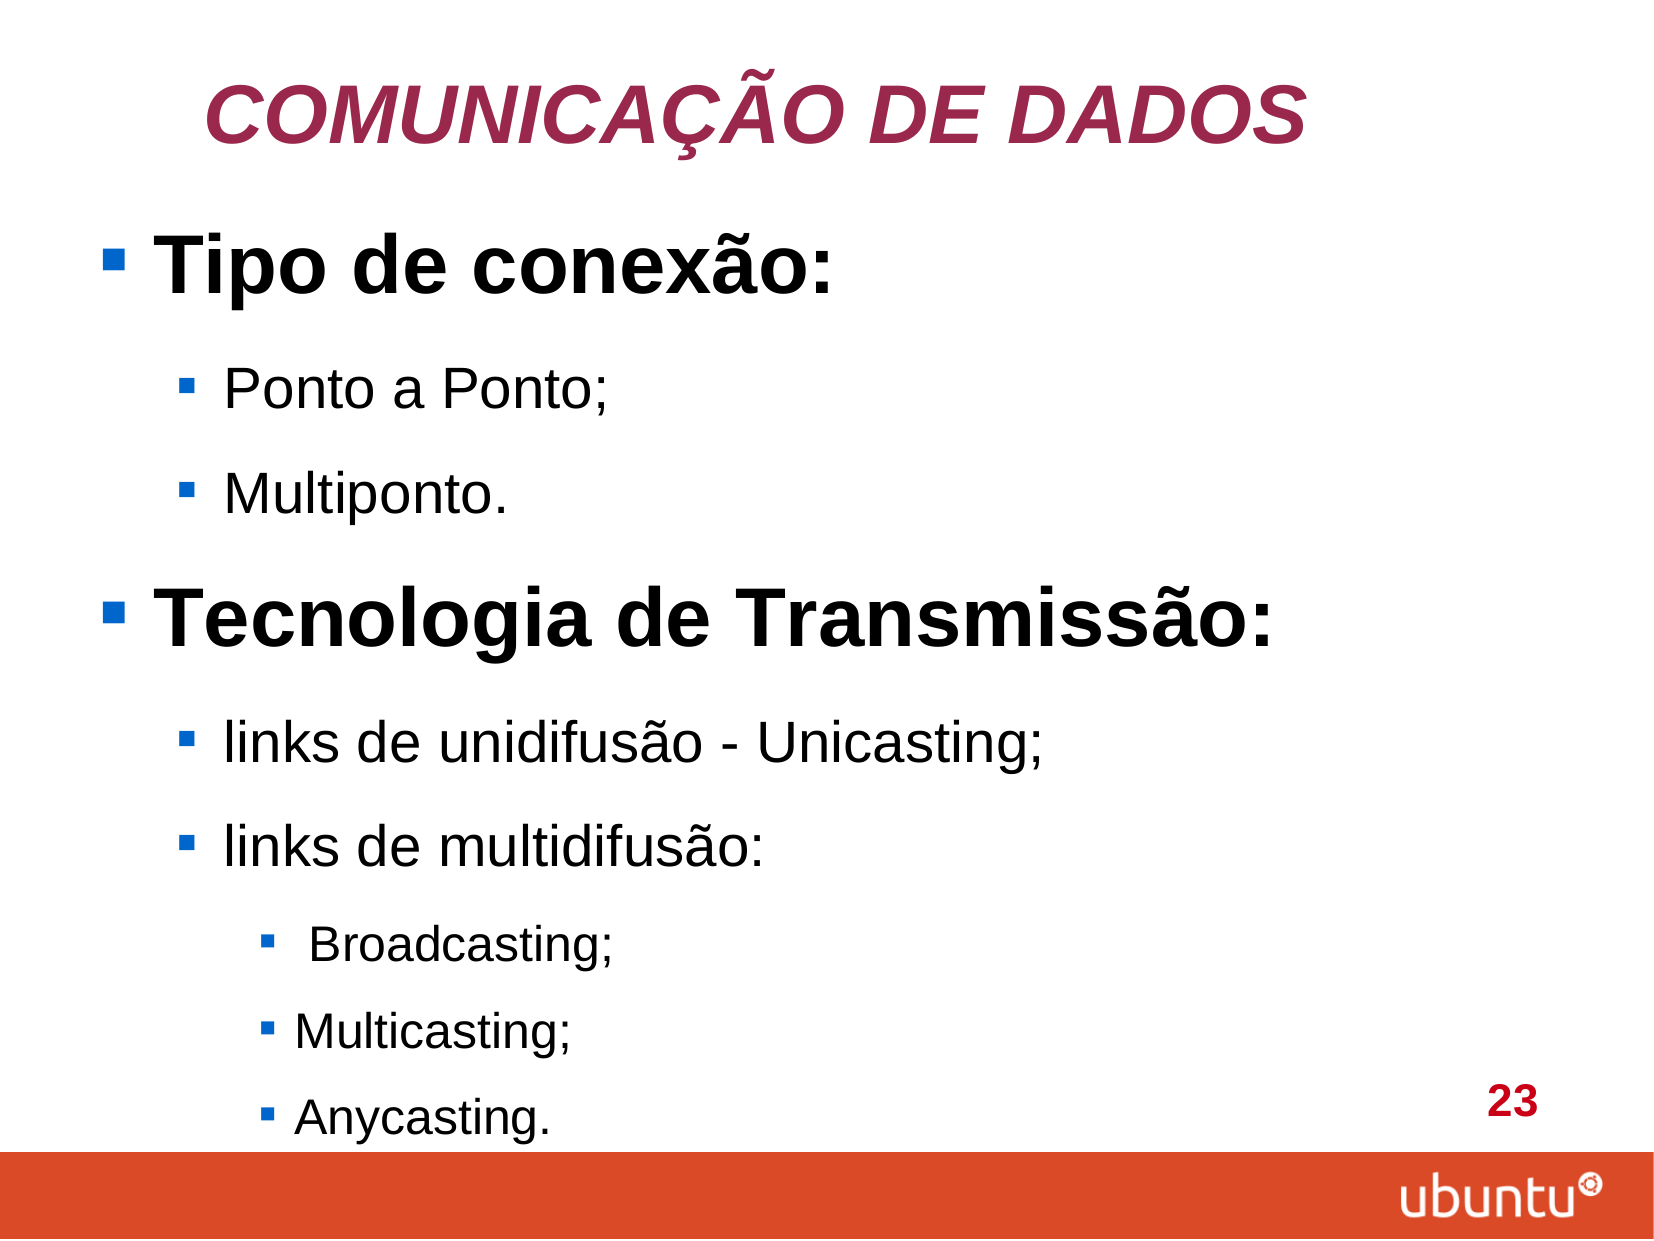

# COMUNICAÇÃO DE DADOS
Tipo de conexão:
Ponto a Ponto;
Multiponto.
Tecnologia de Transmissão:
links de unidifusão - Unicasting;
links de multidifusão:
 Broadcasting;
Multicasting;
Anycasting.